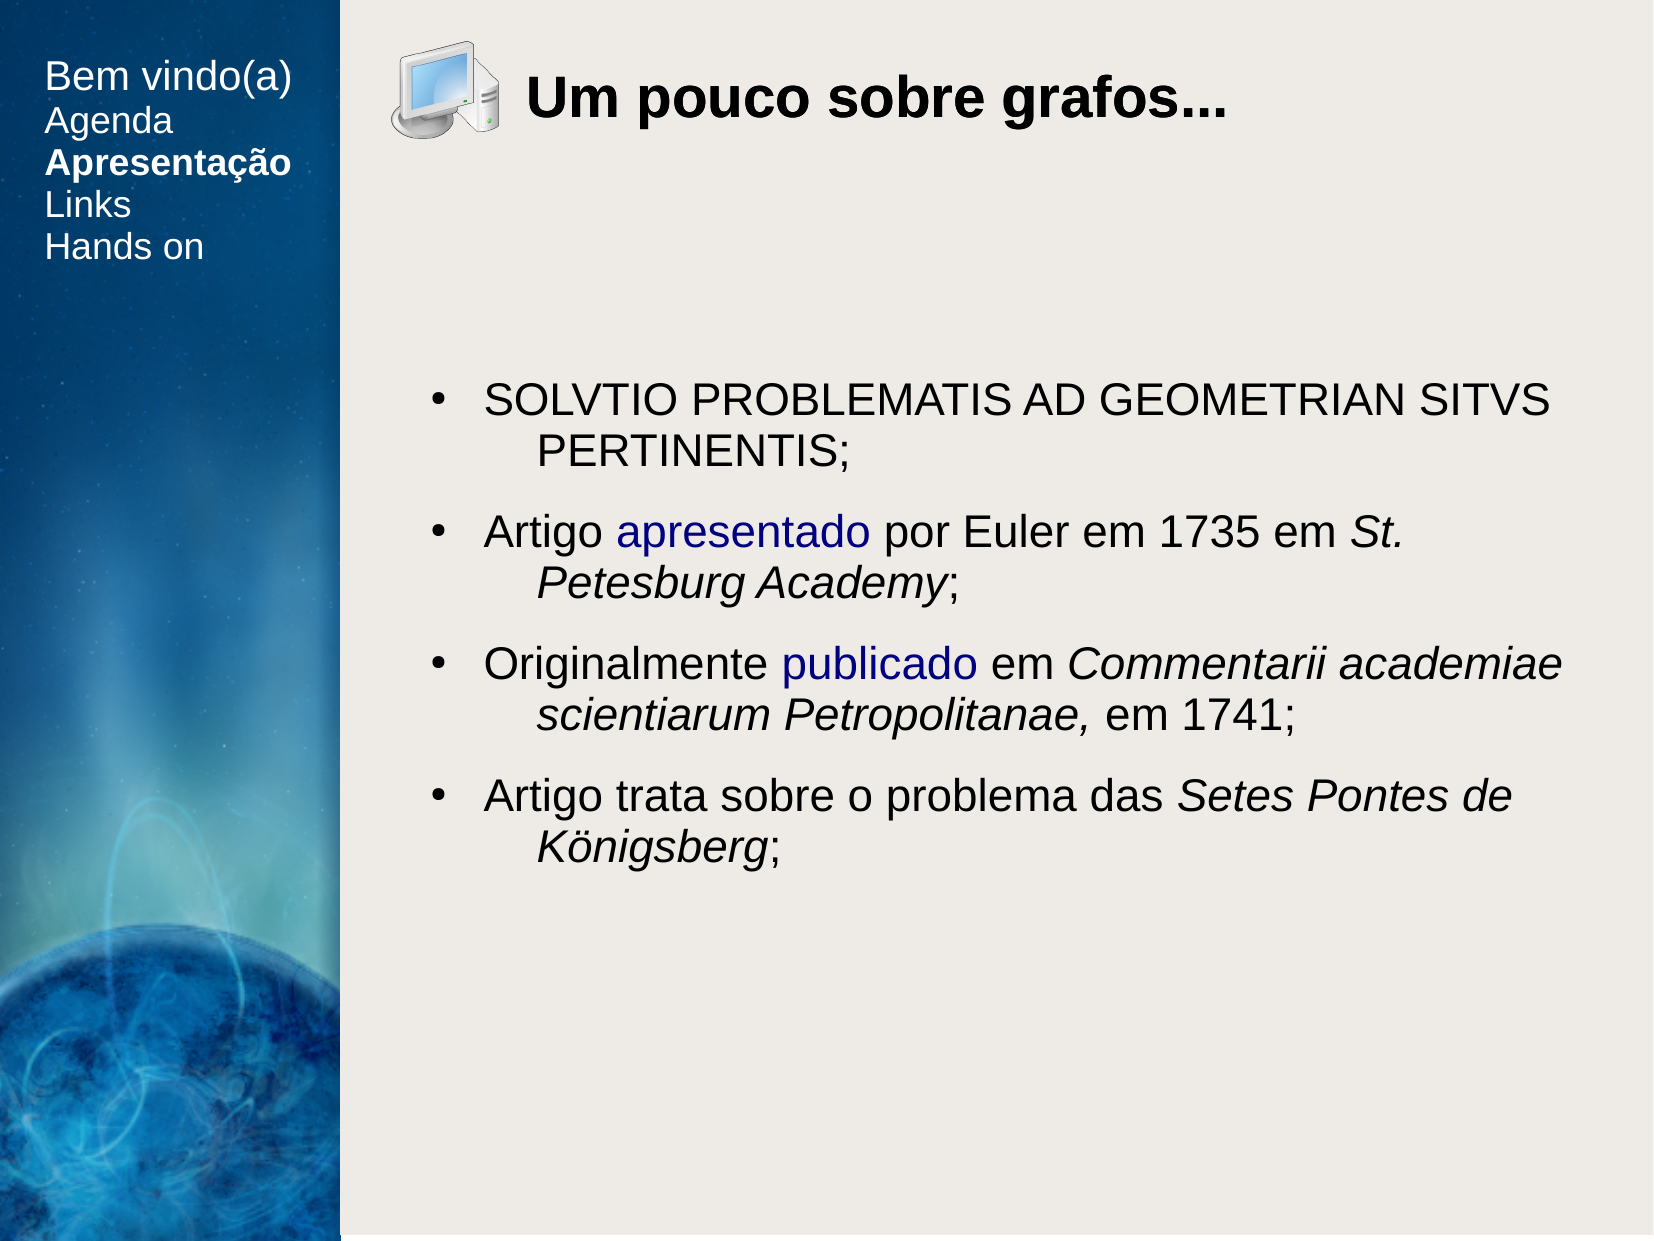

Bem vindo(a)
Agenda
Apresentação
Links
Hands on
# Agenda
Um pouco sobre grafos...
Um pouco sobre grafos...
SOLVTIO PROBLEMATIS AD GEOMETRIAN SITVS PERTINENTIS;
Artigo apresentado por Euler em 1735 em St. Petesburg Academy;
Originalmente publicado em Commentarii academiae scientiarum Petropolitanae, em 1741;
Artigo trata sobre o problema das Setes Pontes de Königsberg;